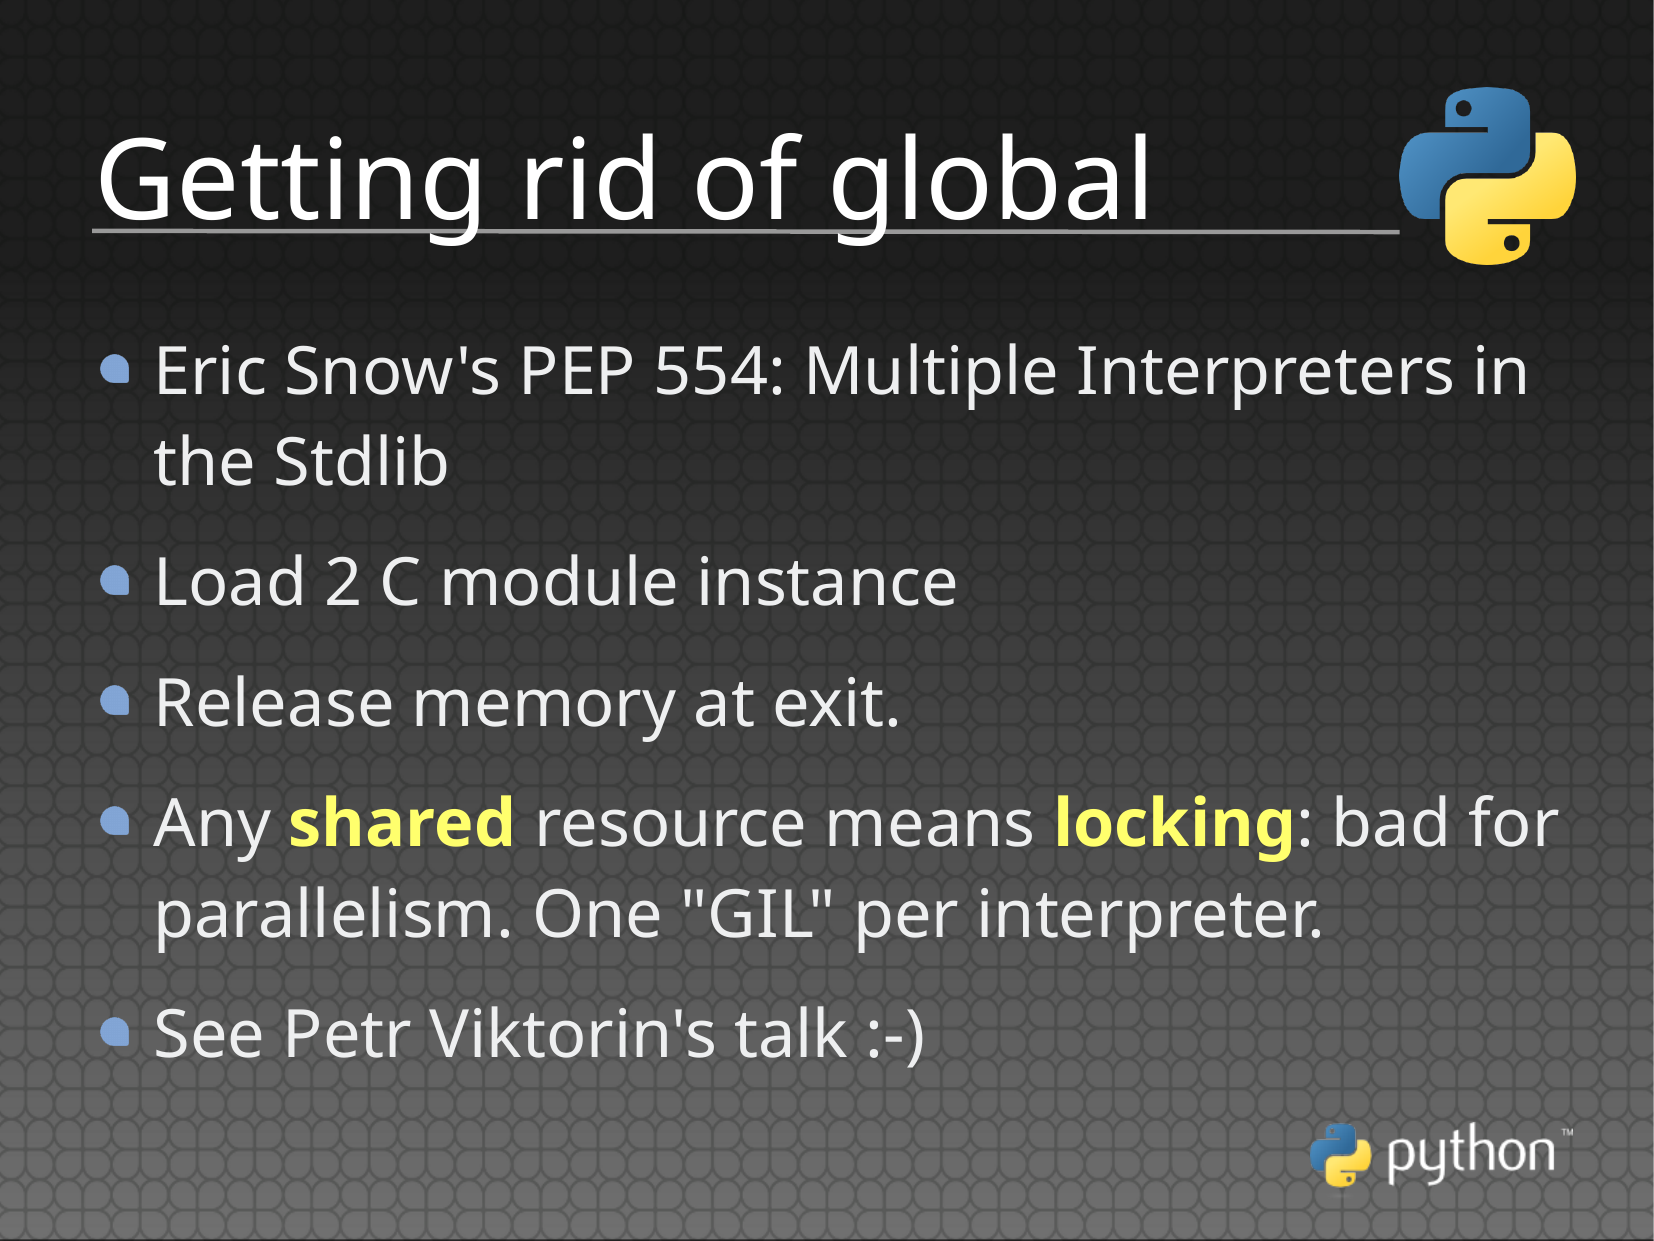

Getting rid of global
# Eric Snow's PEP 554: Multiple Interpreters in the Stdlib
Load 2 C module instance
Release memory at exit.
Any shared resource means locking: bad for parallelism. One "GIL" per interpreter.
See Petr Viktorin's talk :-)